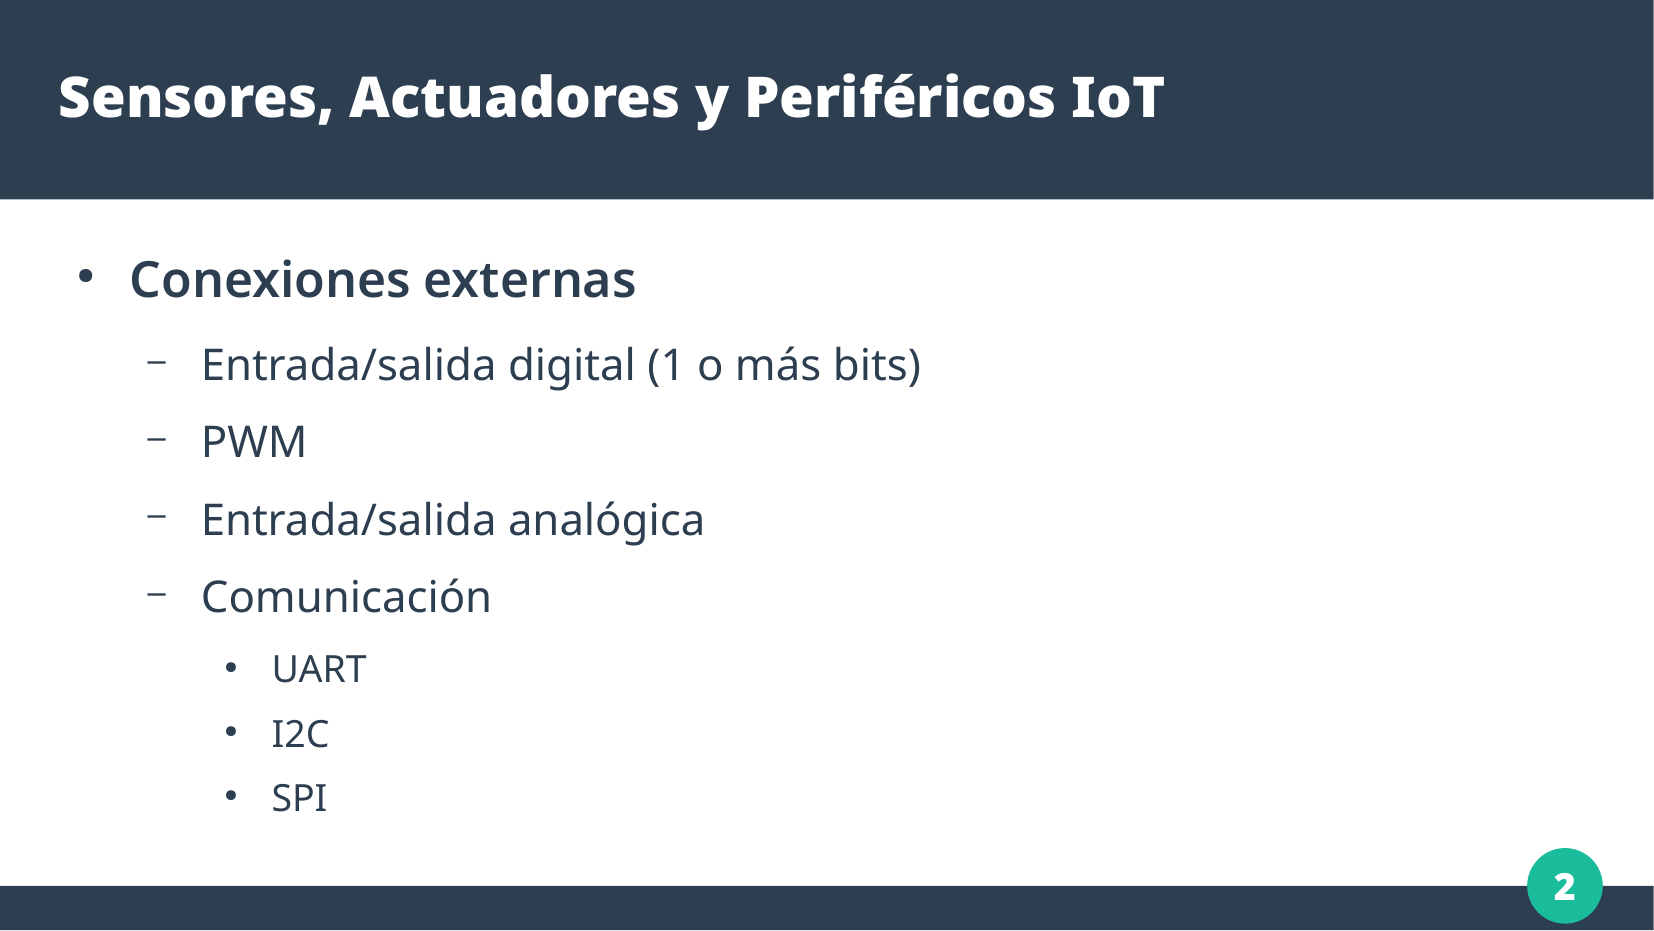

# Sensores, Actuadores y Periféricos IoT
Conexiones externas
Entrada/salida digital (1 o más bits)
PWM
Entrada/salida analógica
Comunicación
UART
I2C
SPI